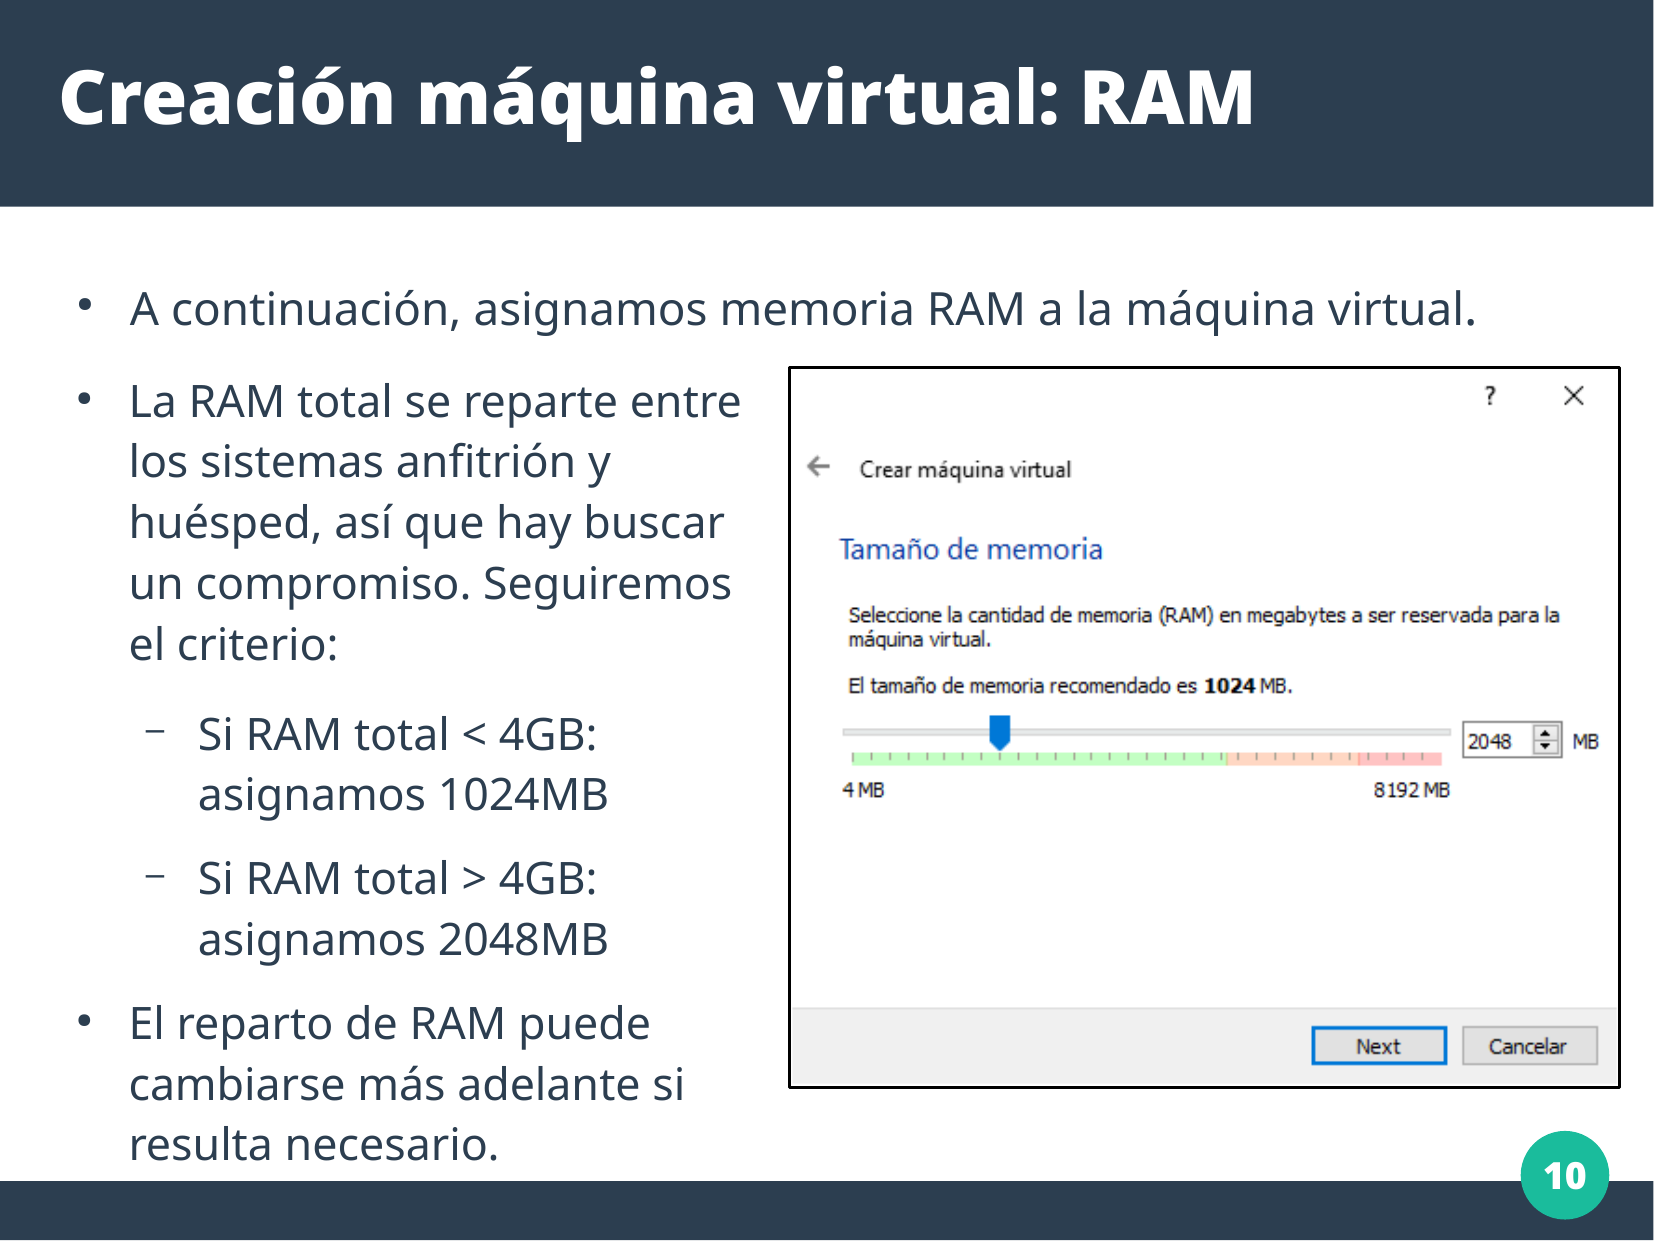

# Creación máquina virtual: RAM
A continuación, asignamos memoria RAM a la máquina virtual.
La RAM total se reparte entre los sistemas anfitrión y huésped, así que hay buscar un compromiso. Seguiremos el criterio:
Si RAM total < 4GB: asignamos 1024MB
Si RAM total > 4GB: asignamos 2048MB
El reparto de RAM puede cambiarse más adelante si resulta necesario.
10